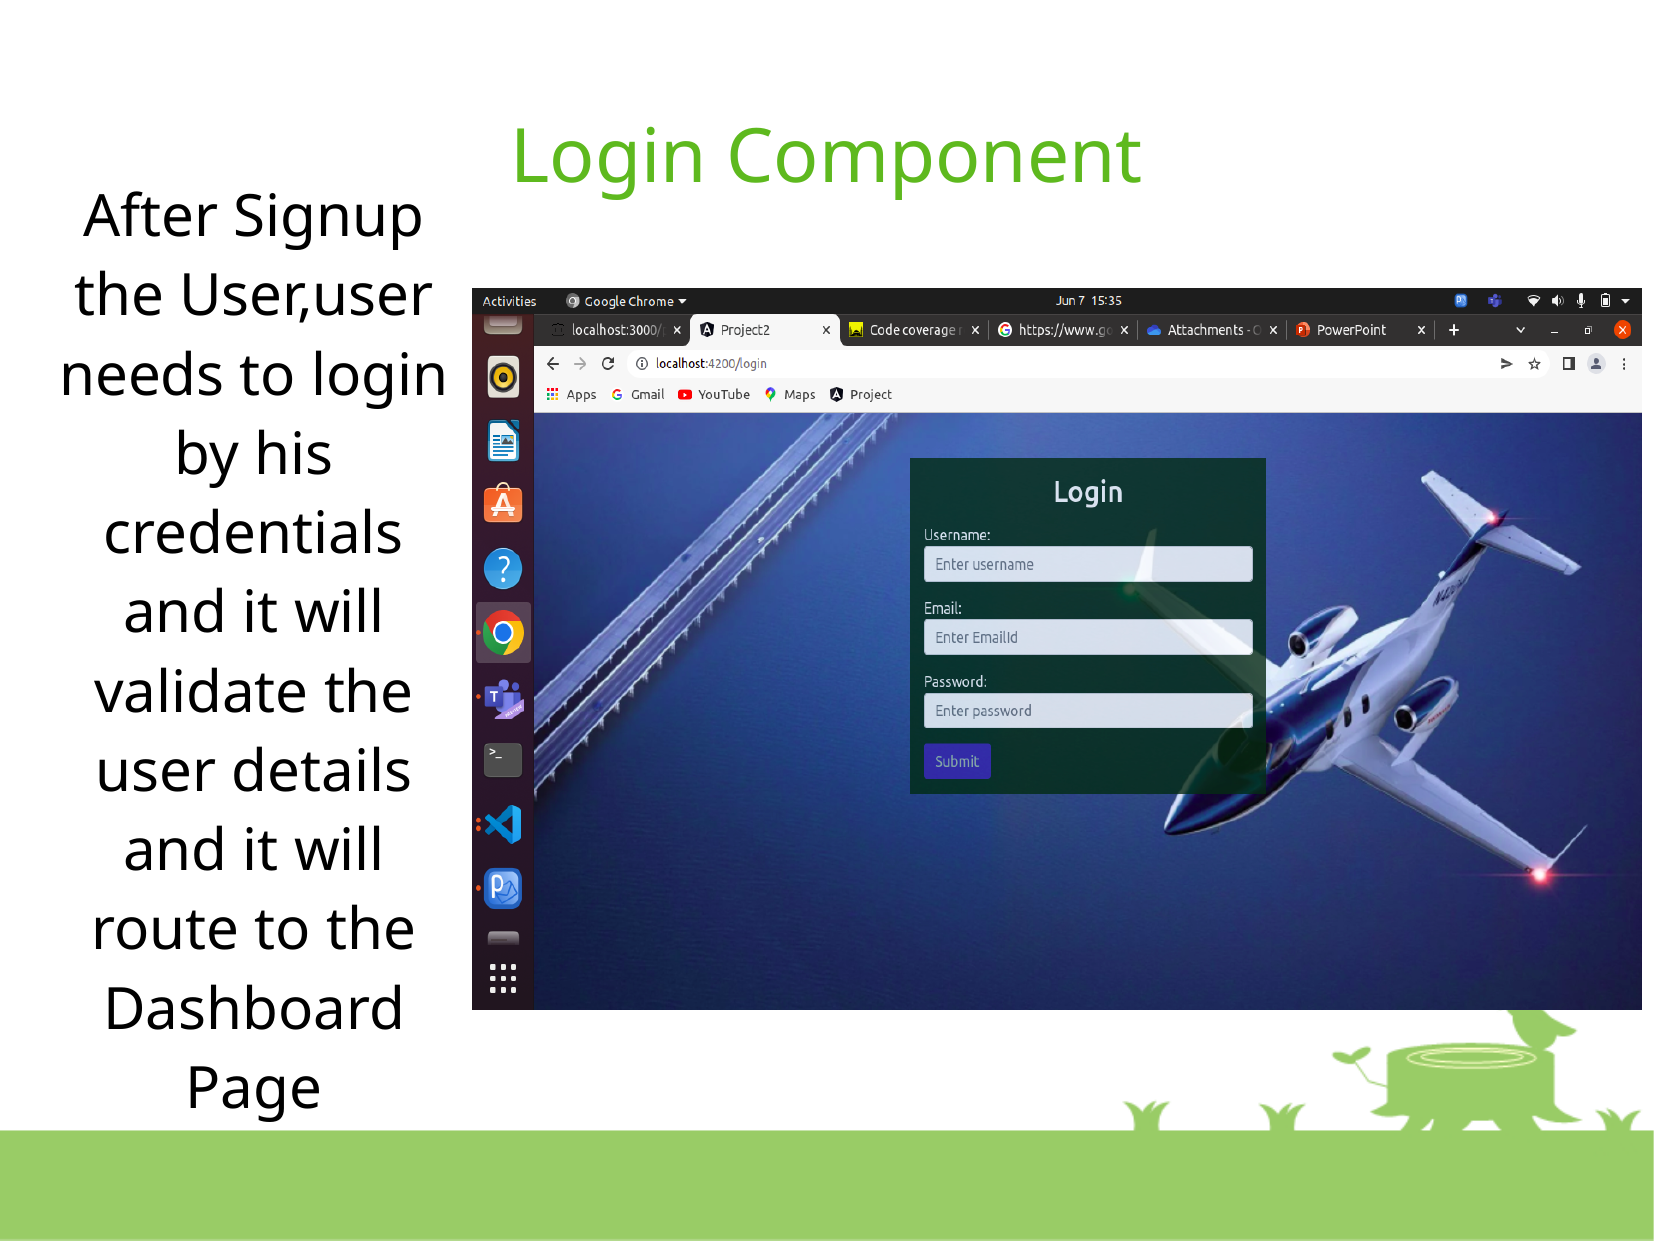

# Login Component
After Signup the User,user needs to login by his credentials and it will validate the user details and it will route to the Dashboard Page